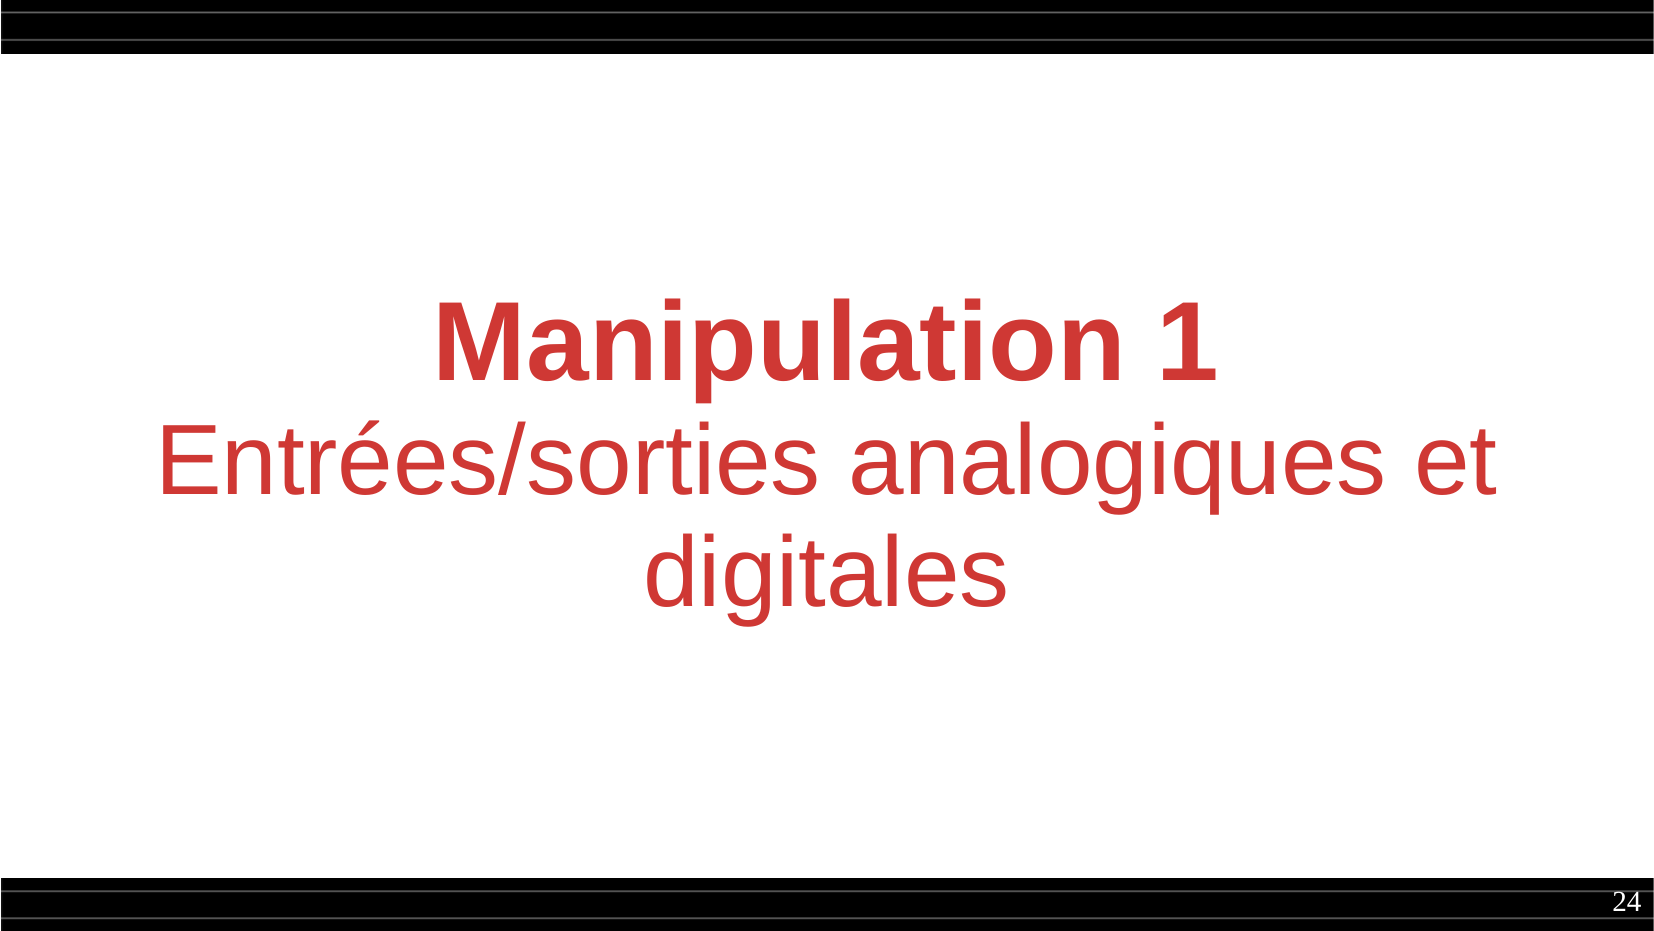

# Manipulation 1
Entrées/sorties analogiques et digitales